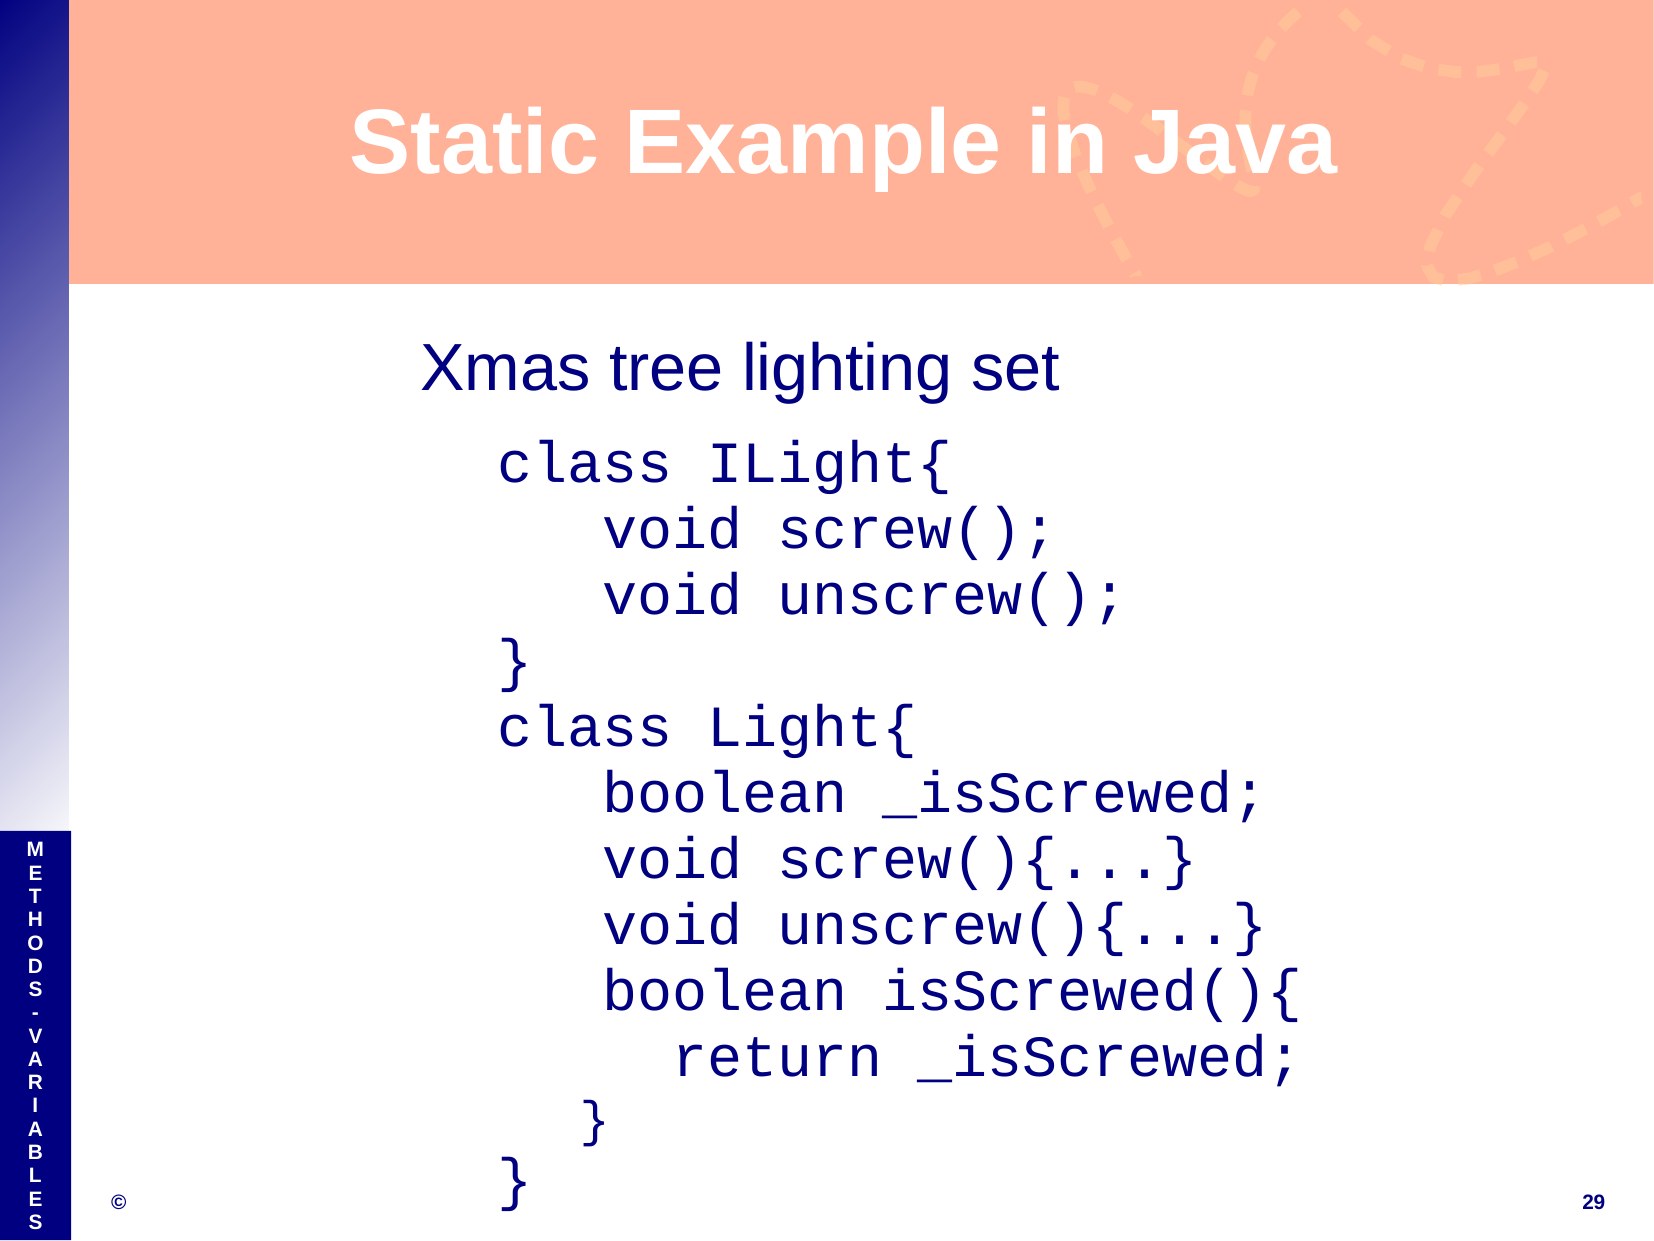

# Static Example in Java
Xmas tree lighting set
class ILight{
 void screw();
 void unscrew();
}
class Light{
 boolean _isScrewed;
 void screw(){...}
 void unscrew(){...}
 boolean isScrewed(){
 return _isScrewed;
}
}
M
E
T
H
O
D
S
-
V
A
R
I
A
B
L
E
S